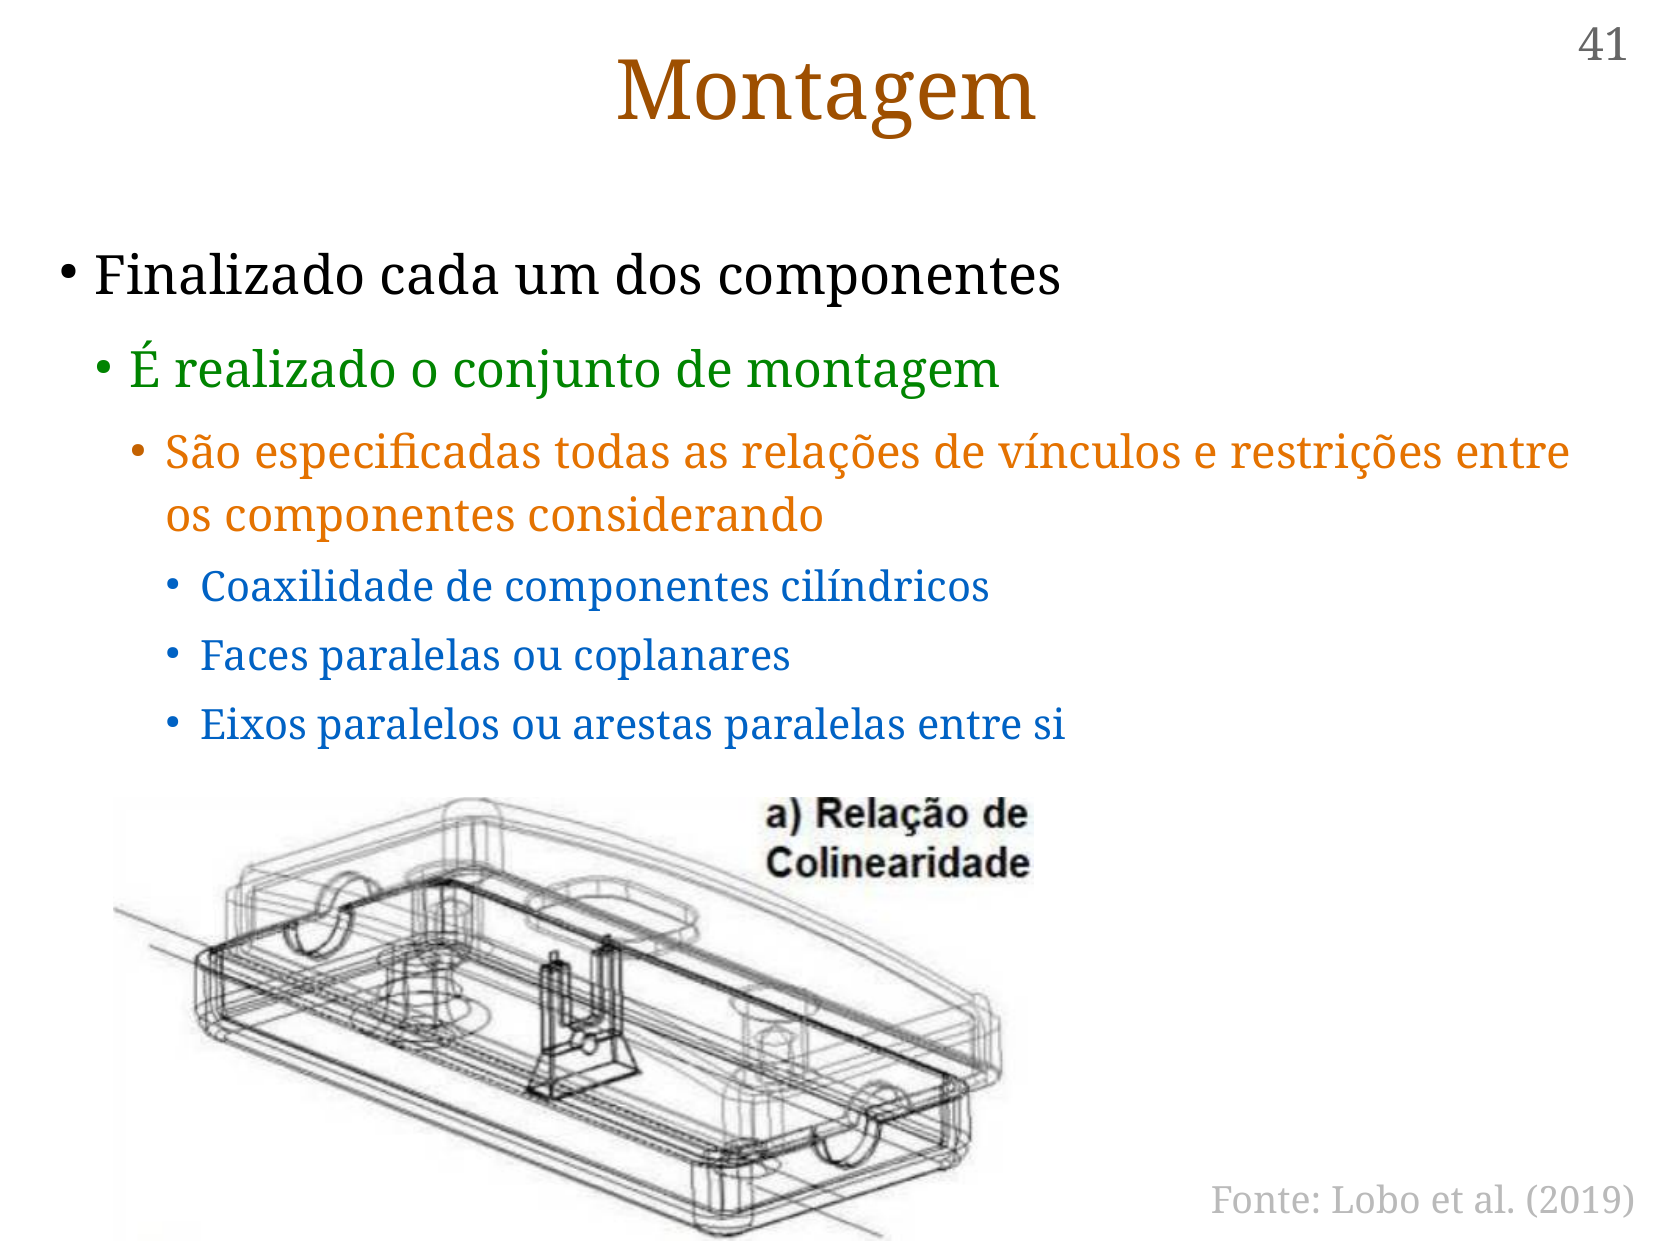

41
# Montagem
Finalizado cada um dos componentes
É realizado o conjunto de montagem
São especificadas todas as relações de vínculos e restrições entre os componentes considerando
Coaxilidade de componentes cilíndricos
Faces paralelas ou coplanares
Eixos paralelos ou arestas paralelas entre si
Fonte: Lobo et al. (2019)